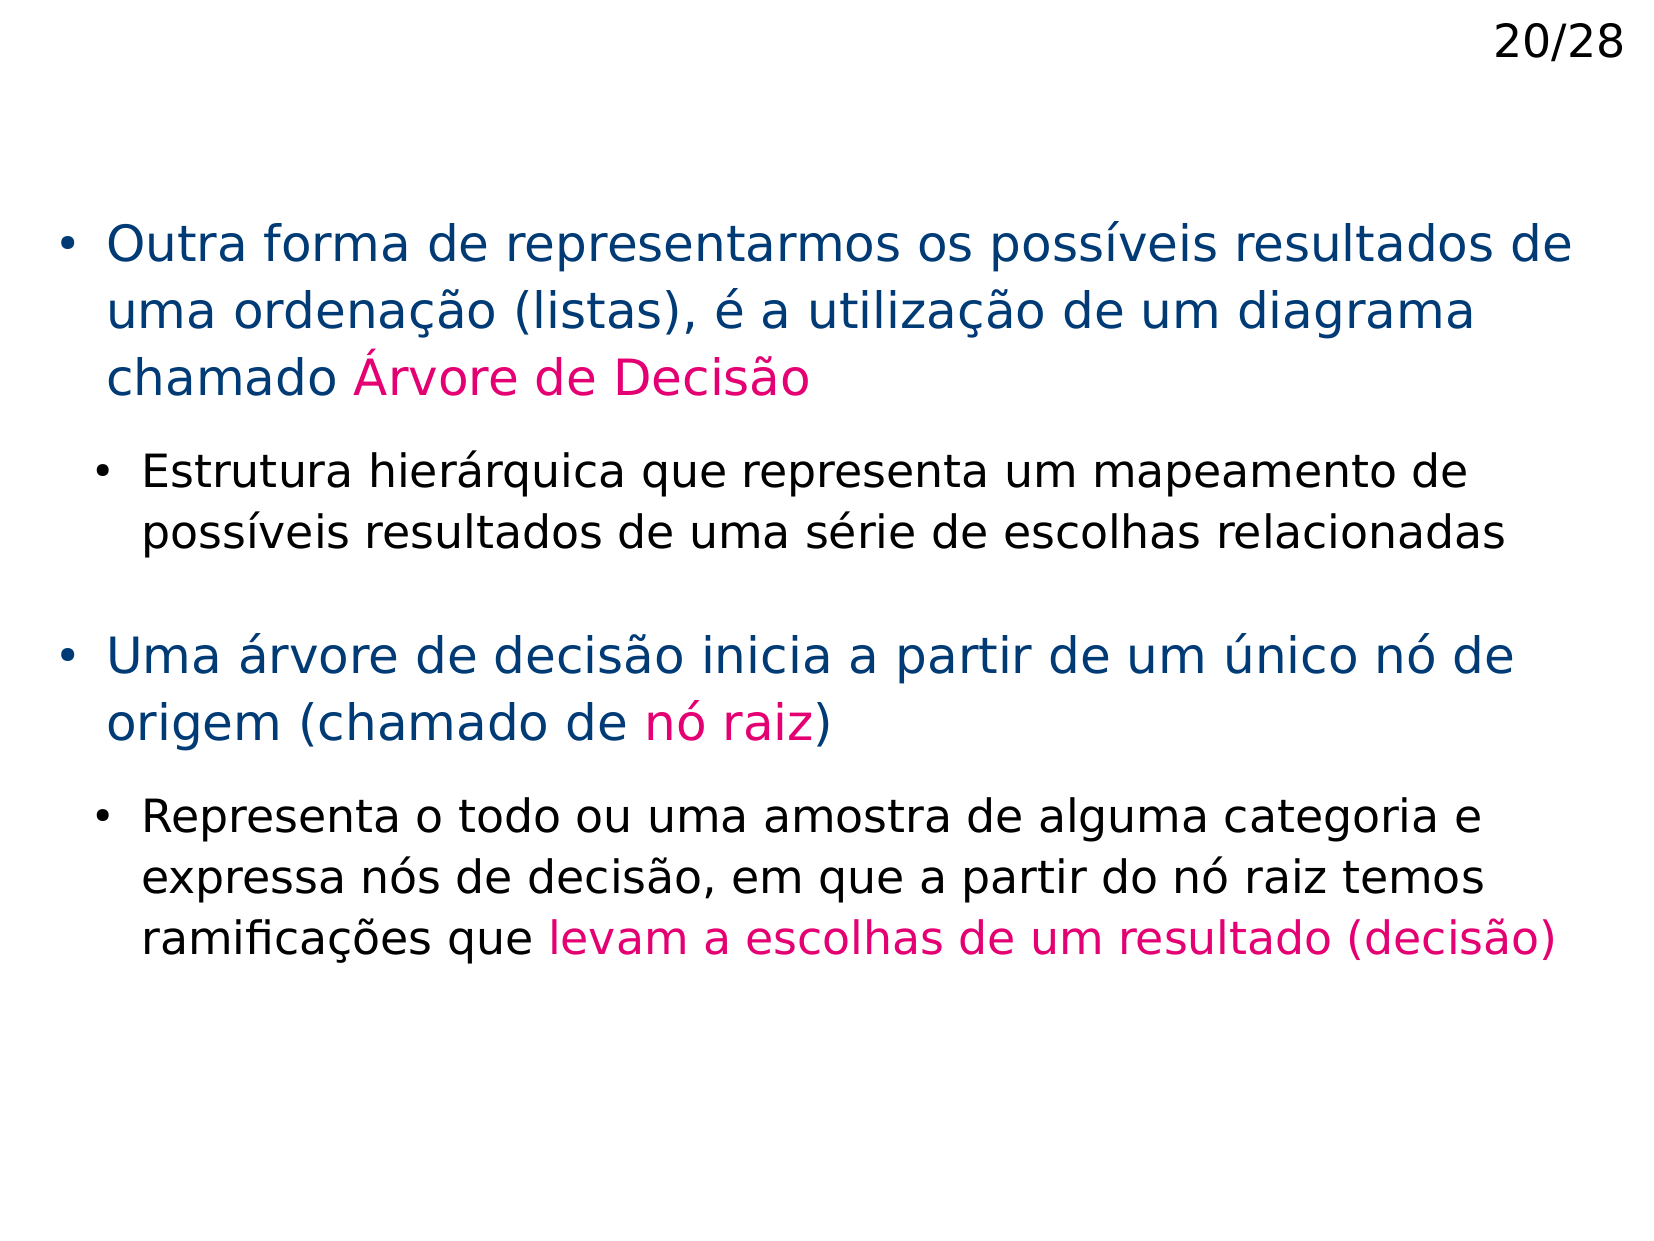

20
#
Outra forma de representarmos os possíveis resultados de uma ordenação (listas), é a utilização de um diagrama chamado Árvore de Decisão
Estrutura hierárquica que representa um mapeamento de possíveis resultados de uma série de escolhas relacionadas
Uma árvore de decisão inicia a partir de um único nó de origem (chamado de nó raiz)
Representa o todo ou uma amostra de alguma categoria e expressa nós de decisão, em que a partir do nó raiz temos ramificações que levam a escolhas de um resultado (decisão)